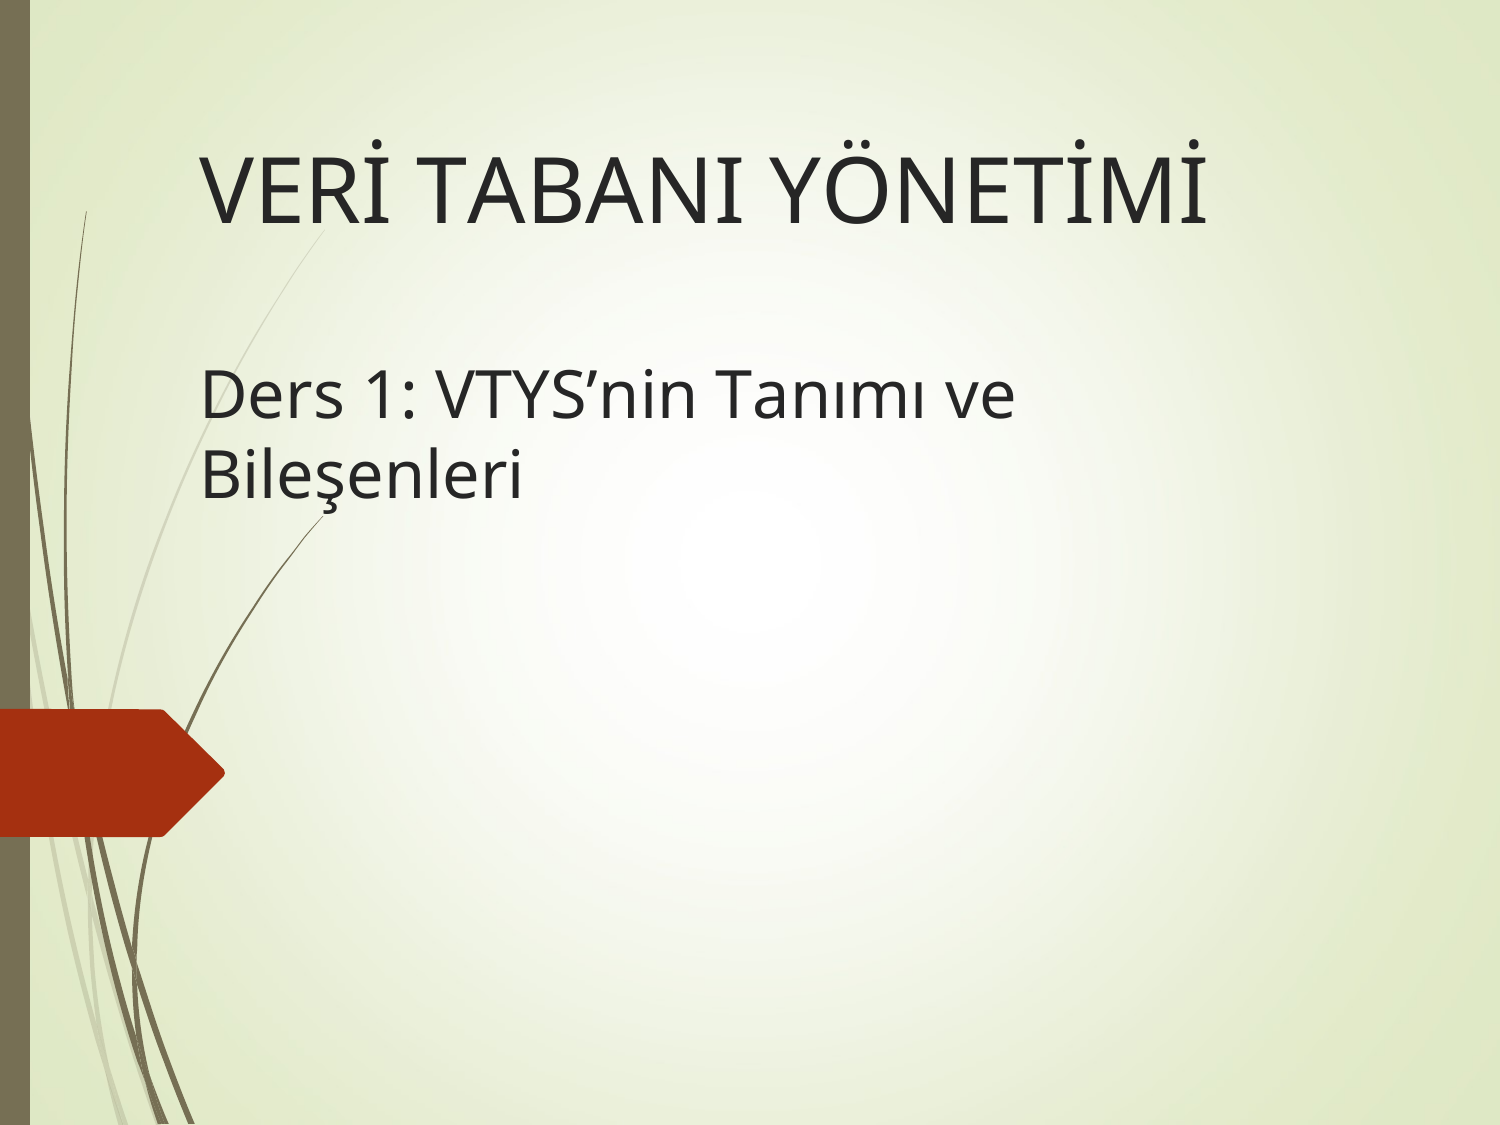

VERİ TABANI YÖNETİMİ
Ders 1: VTYS’nin Tanımı ve Bileşenleri